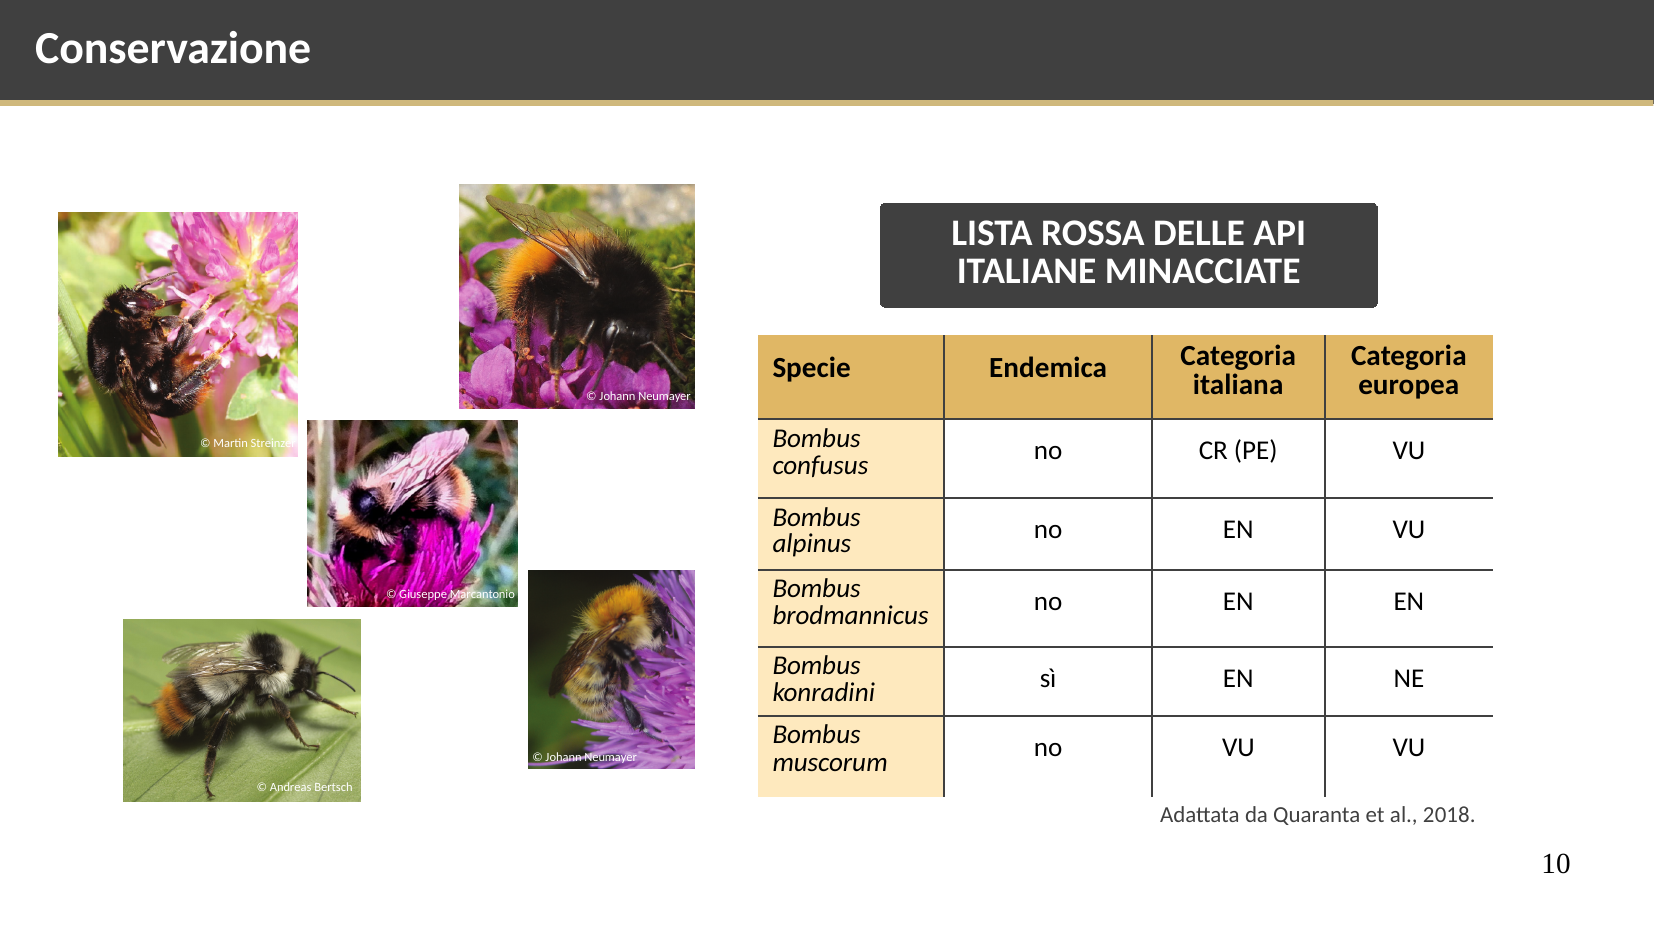

Conservazione
© Johann Neumayer
LISTA ROSSA DELLE API
ITALIANE MINACCIATE
© Martin Streinzer
| Specie | Endemica | Categoria italiana | Categoria europea |
| --- | --- | --- | --- |
| Bombus confusus | no | CR (PE) | VU |
| Bombus alpinus | no | EN | VU |
| Bombus brodmannicus | no | EN | EN |
| Bombus konradini | sì | EN | NE |
| Bombus muscorum | no | VU | VU |
© Giuseppe Marcantonio
© Johann Neumayer
© Andreas Bertsch
Adattata da Quaranta et al., 2018.
10